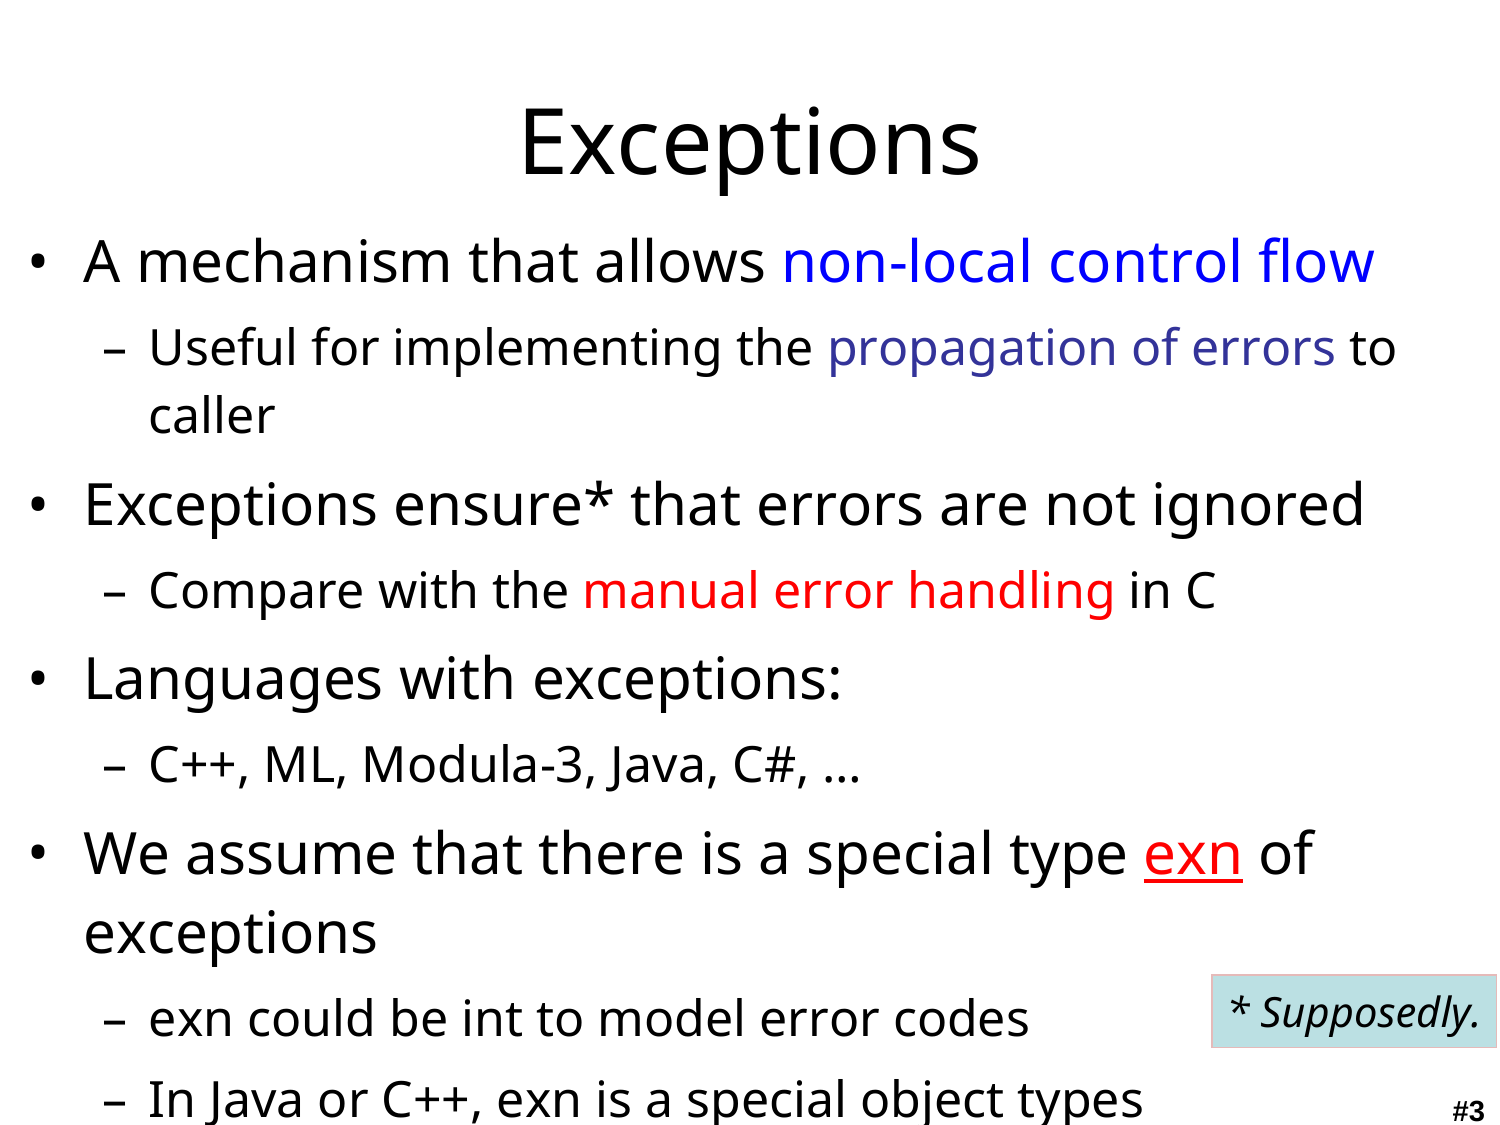

# Exceptions
A mechanism that allows non-local control flow
Useful for implementing the propagation of errors to caller
Exceptions ensure* that errors are not ignored
Compare with the manual error handling in C
Languages with exceptions:
C++, ML, Modula-3, Java, C#, …
We assume that there is a special type exn of exceptions
exn could be int to model error codes
In Java or C++, exn is a special object types
* Supposedly.
3